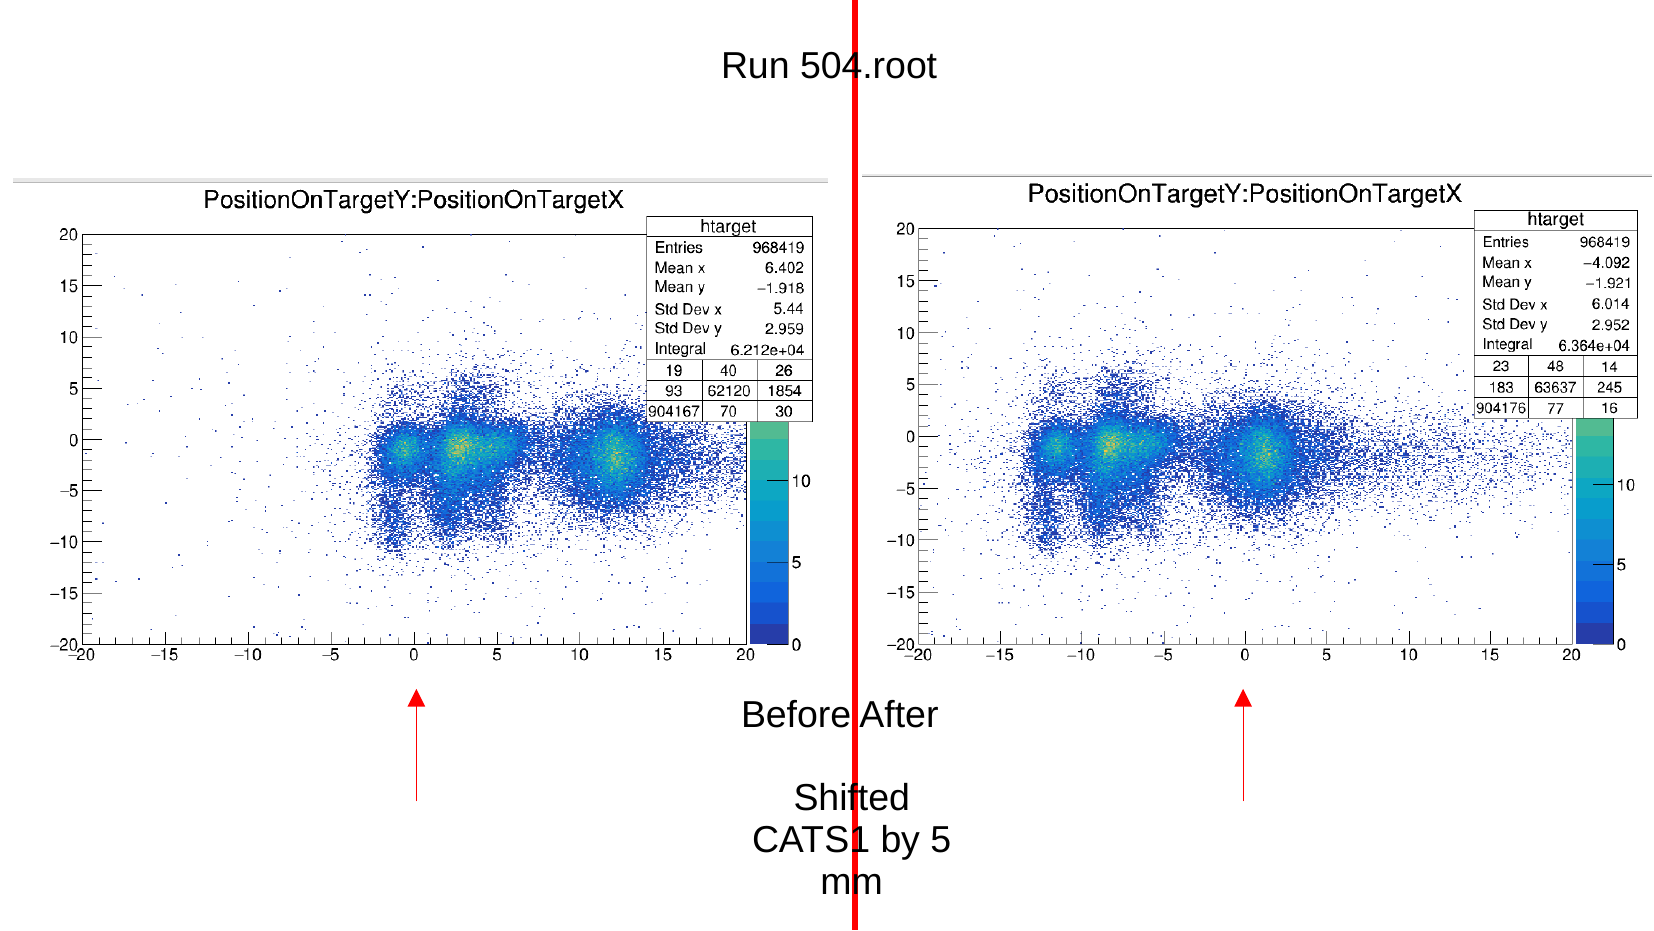

Run 504.root
Before After
Shifted CATS1 by 5 mm